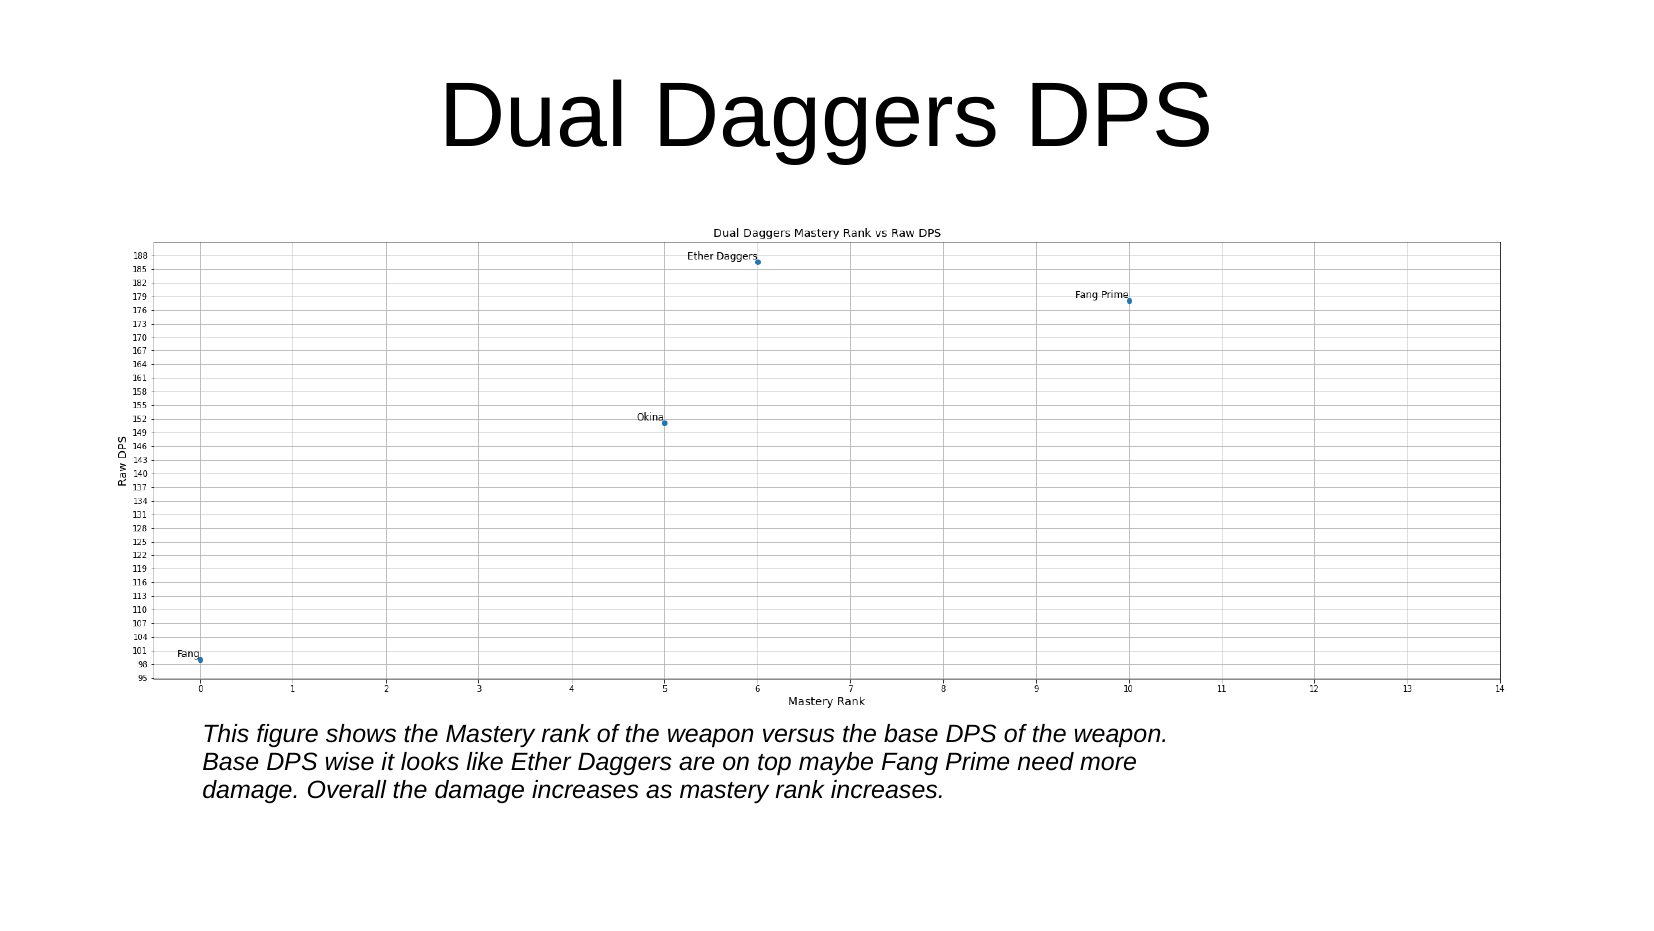

# Dual Daggers DPS
This figure shows the Mastery rank of the weapon versus the base DPS of the weapon. Base DPS wise it looks like Ether Daggers are on top maybe Fang Prime need more damage. Overall the damage increases as mastery rank increases.